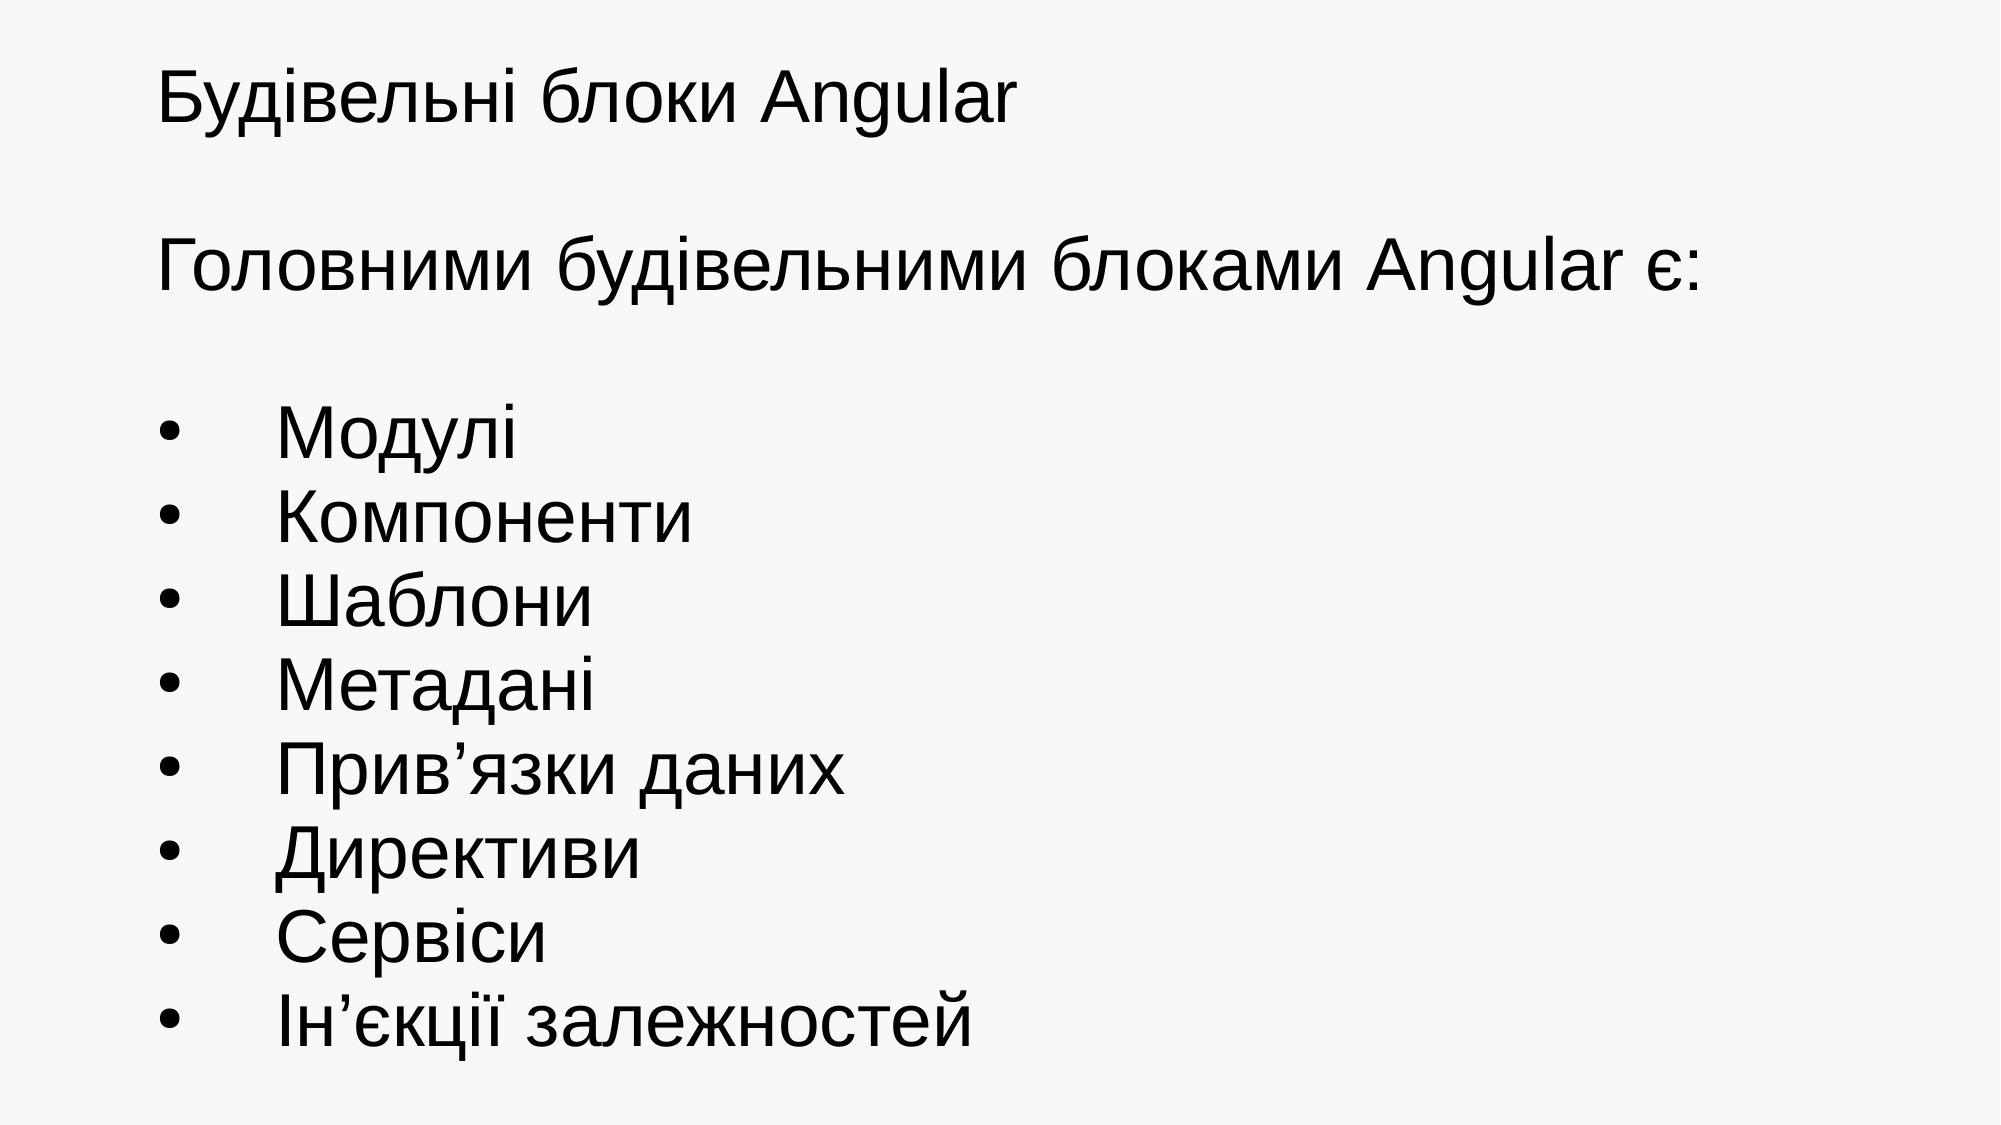

Будівельні блоки Angular
Головними будівельними блоками Angular є:
 Модулі
 Компоненти
 Шаблони
 Метадані
 Прив’язки даних
 Директиви
 Сервіси
 Ін’єкції залежностей